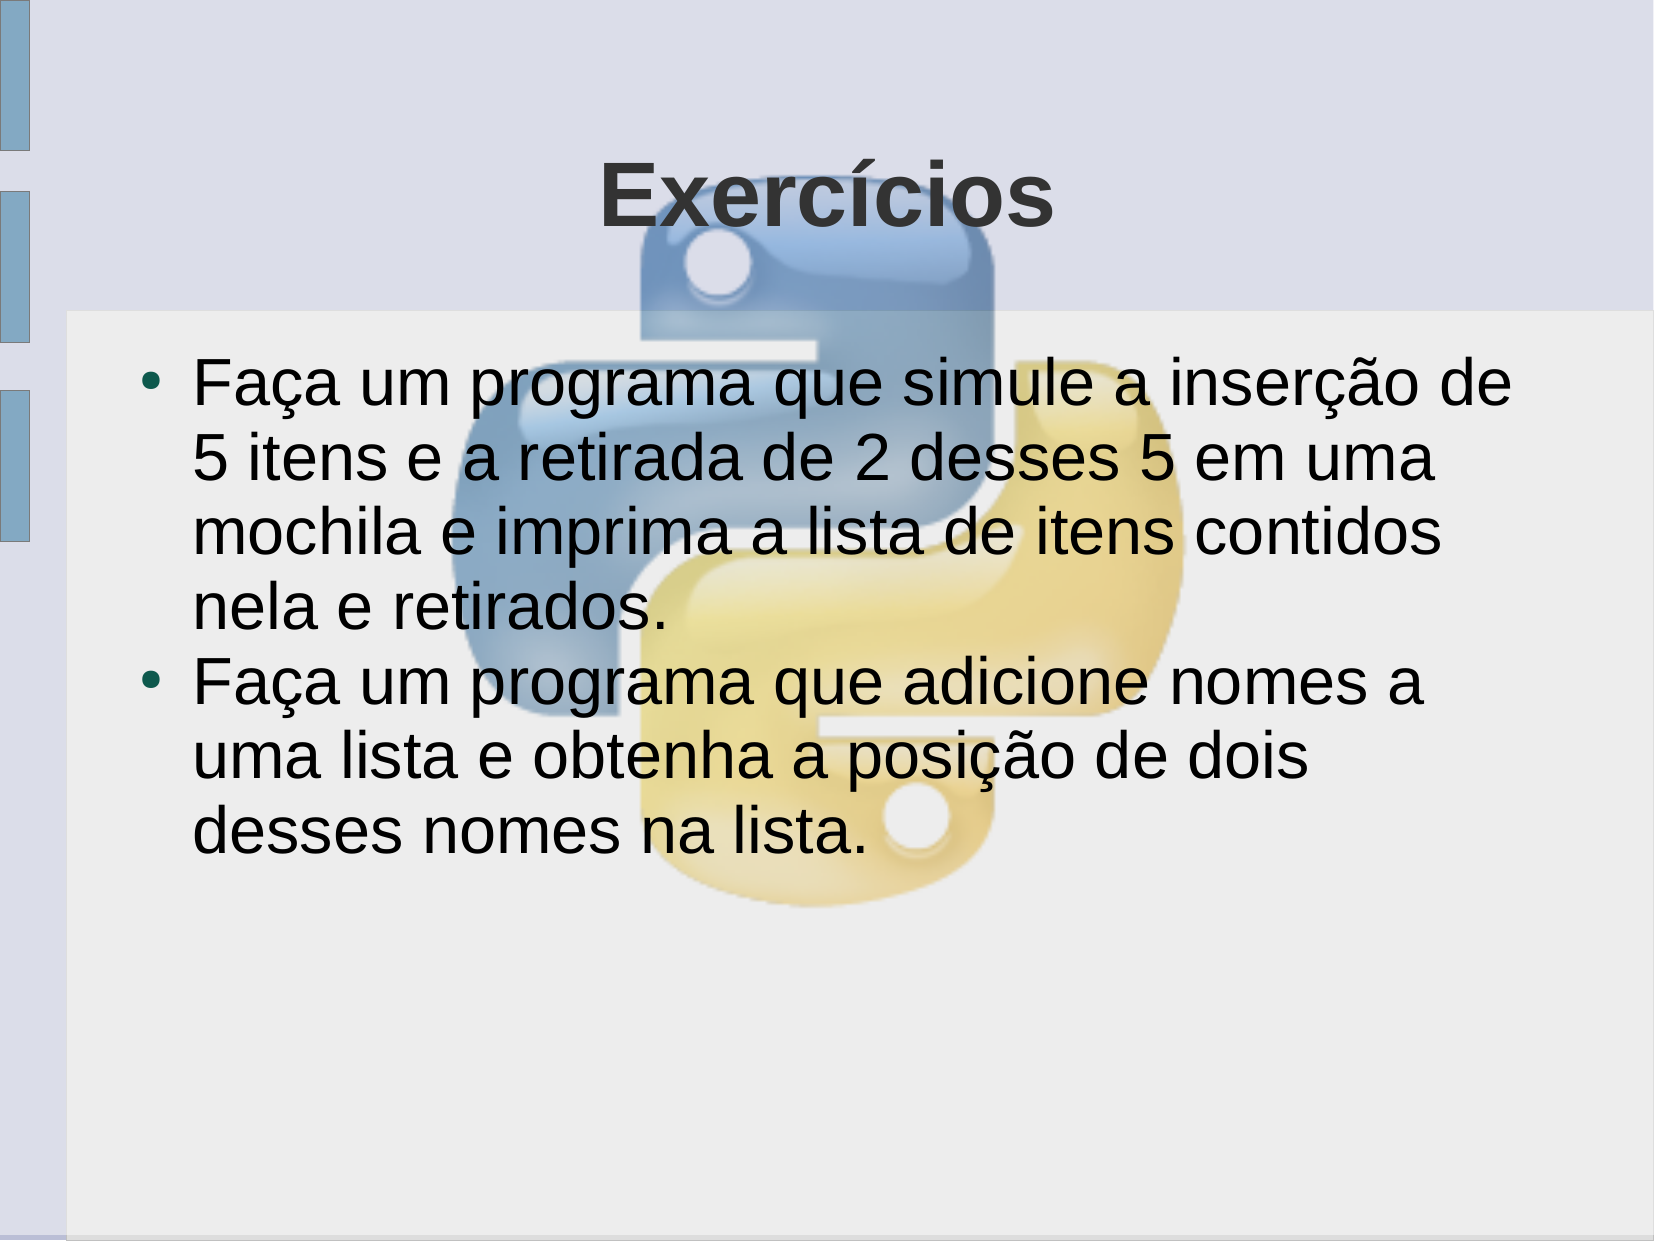

# Exercícios
Faça um programa que simule a inserção de 5 itens e a retirada de 2 desses 5 em uma mochila e imprima a lista de itens contidos nela e retirados.
Faça um programa que adicione nomes a uma lista e obtenha a posição de dois desses nomes na lista.